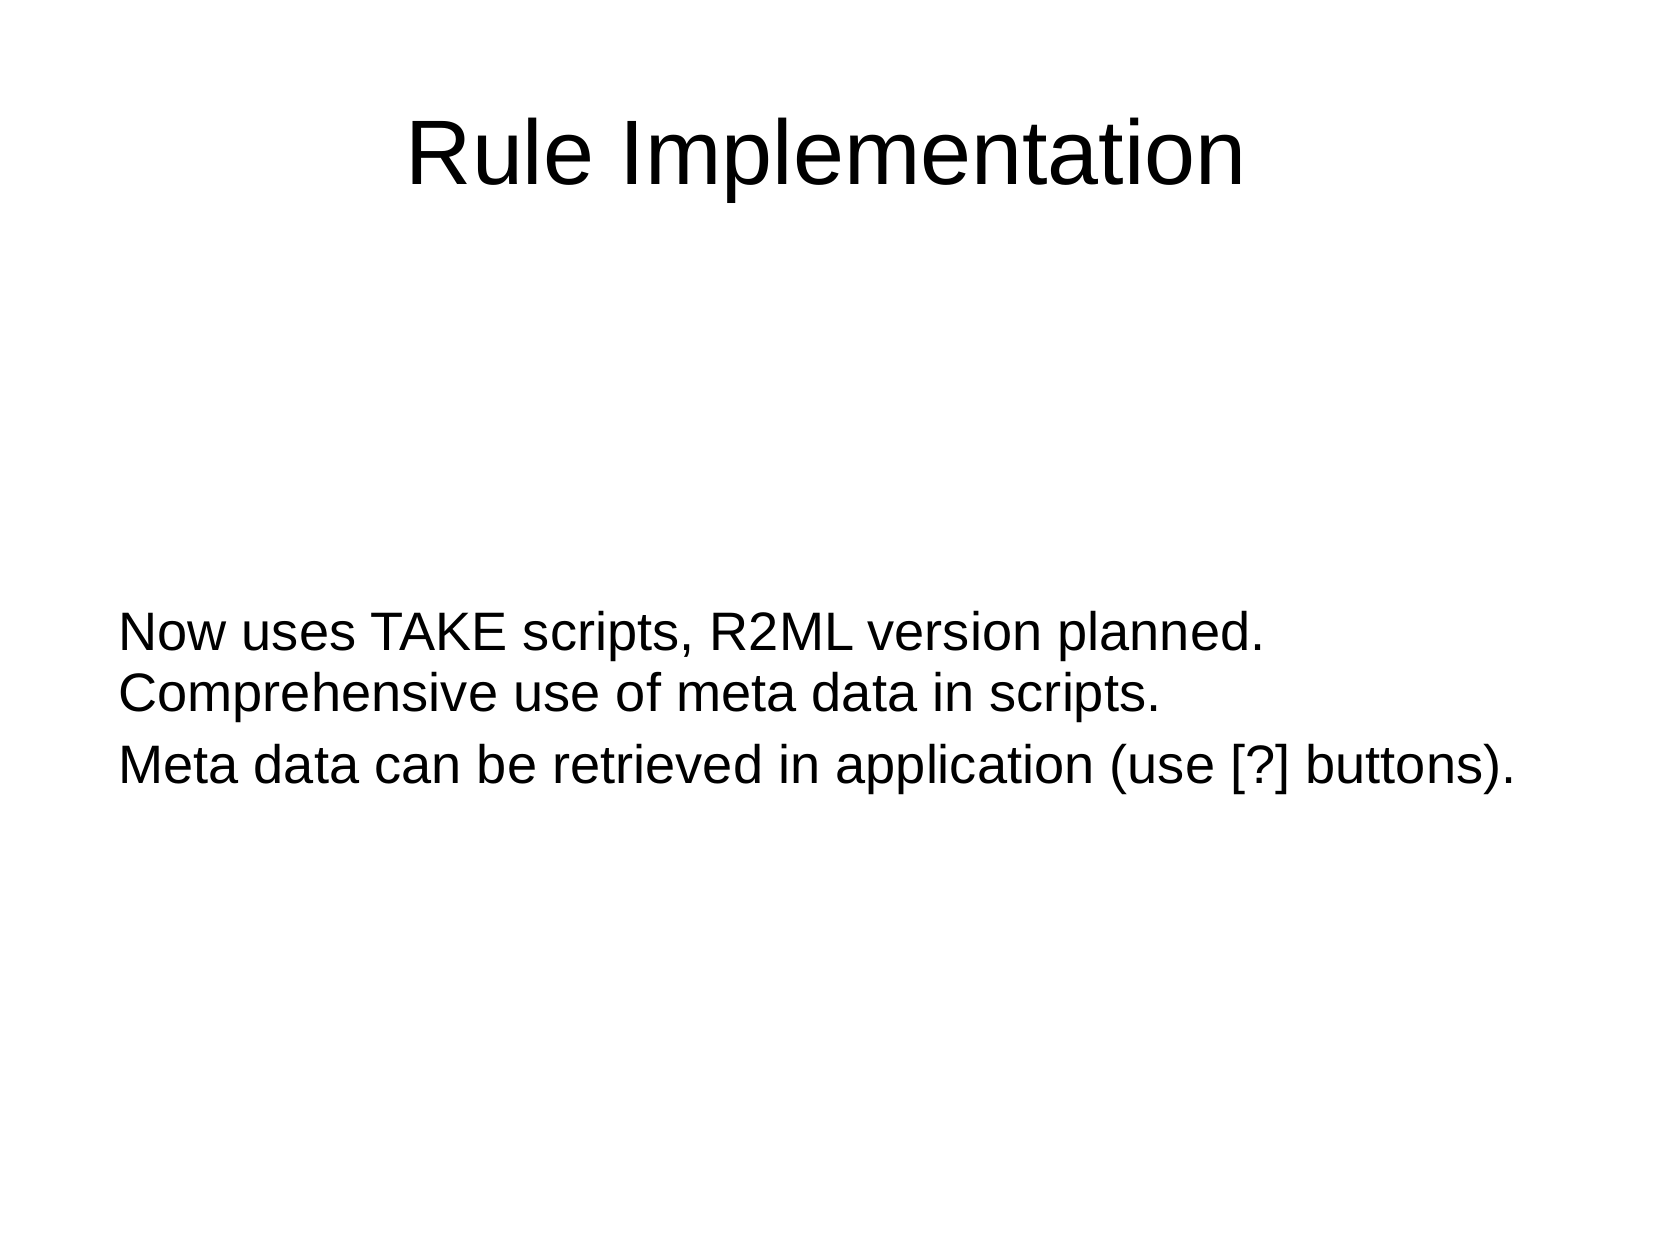

# Rule Implementation
Now uses TAKE scripts, R2ML version planned.
Comprehensive use of meta data in scripts.
Meta data can be retrieved in application (use [?] buttons).